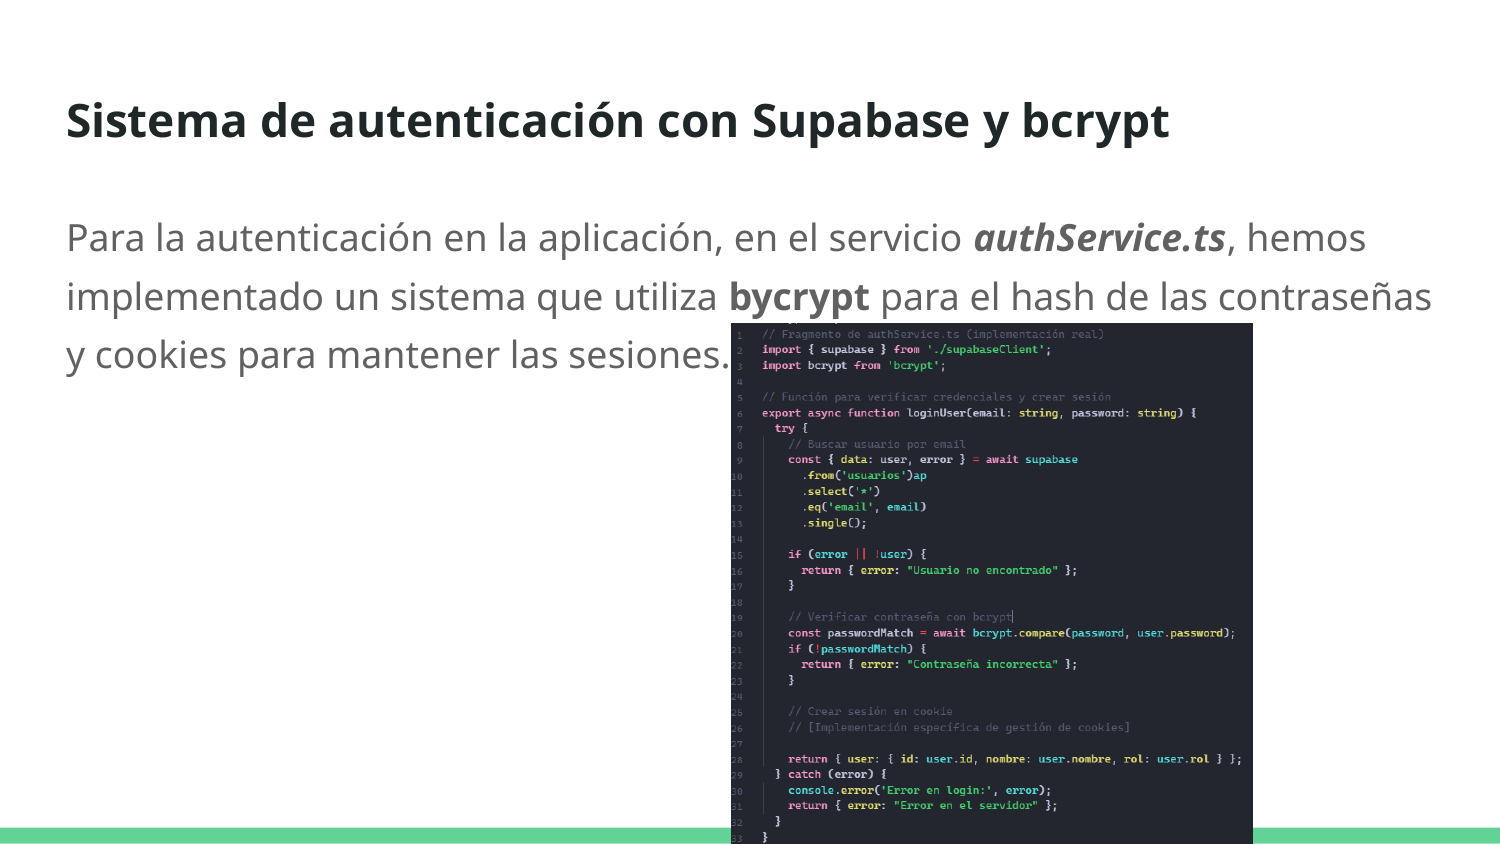

# Sistema de autenticación con Supabase y bcrypt
Para la autenticación en la aplicación, en el servicio authService.ts, hemos implementado un sistema que utiliza bycrypt para el hash de las contraseñas y cookies para mantener las sesiones.